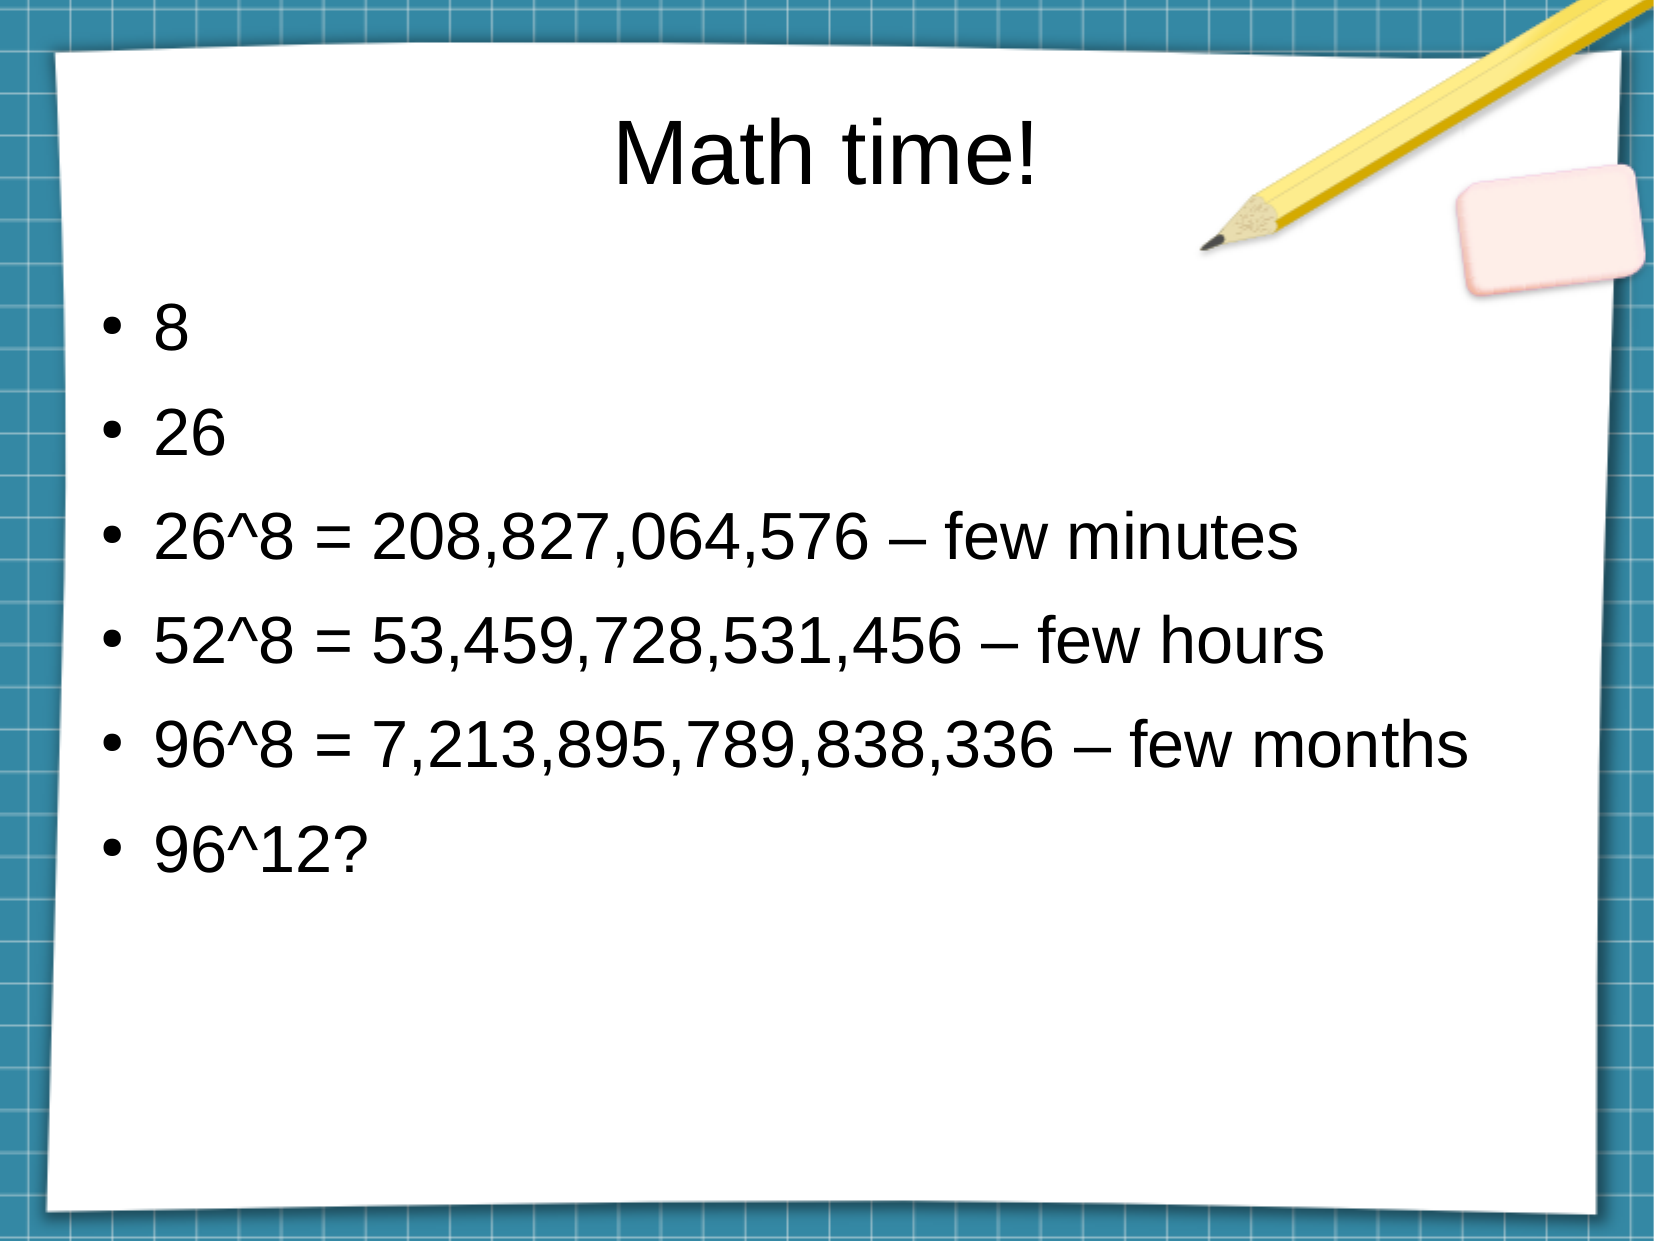

# Math time!
8
26
26^8 = 208,827,064,576 – few minutes
52^8 = 53,459,728,531,456 – few hours
96^8 = 7,213,895,789,838,336 – few months
96^12?